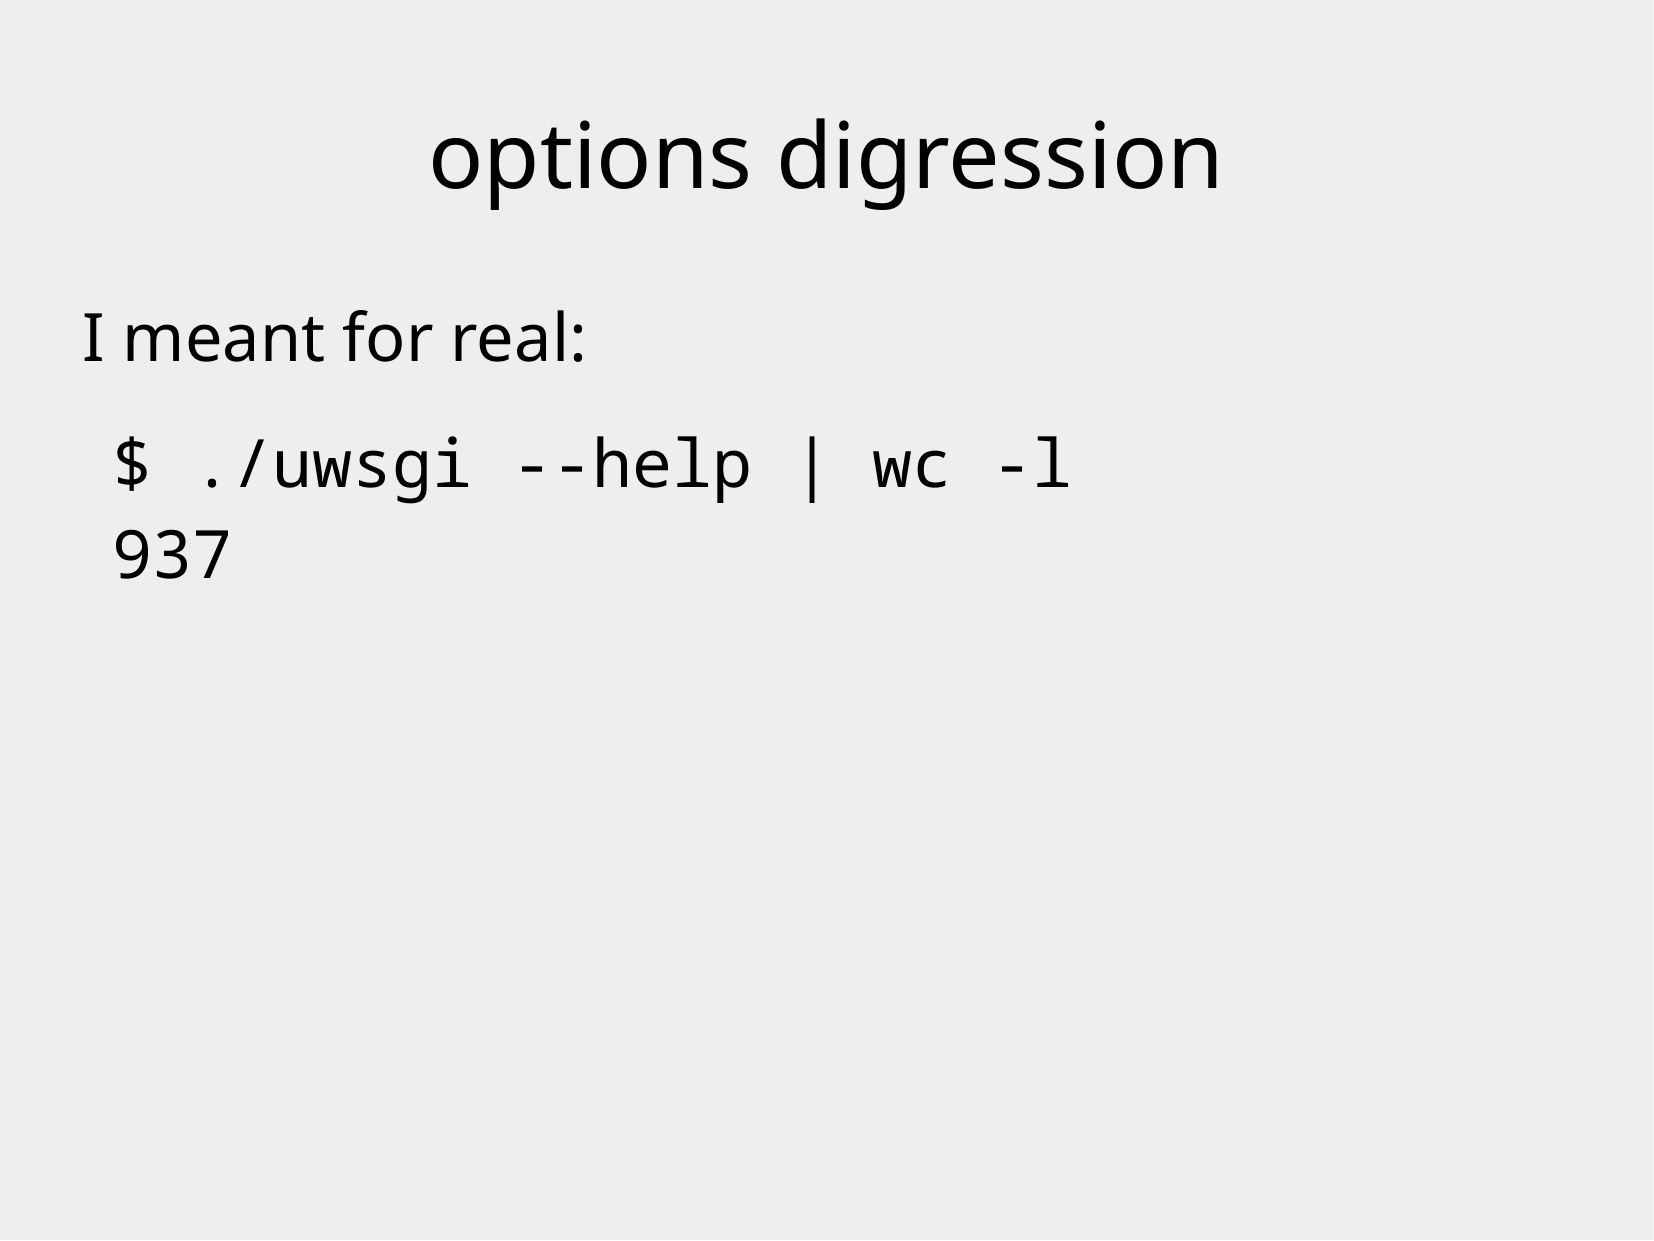

# options digression
I meant for real:
$ ./uwsgi --help | wc -l
937